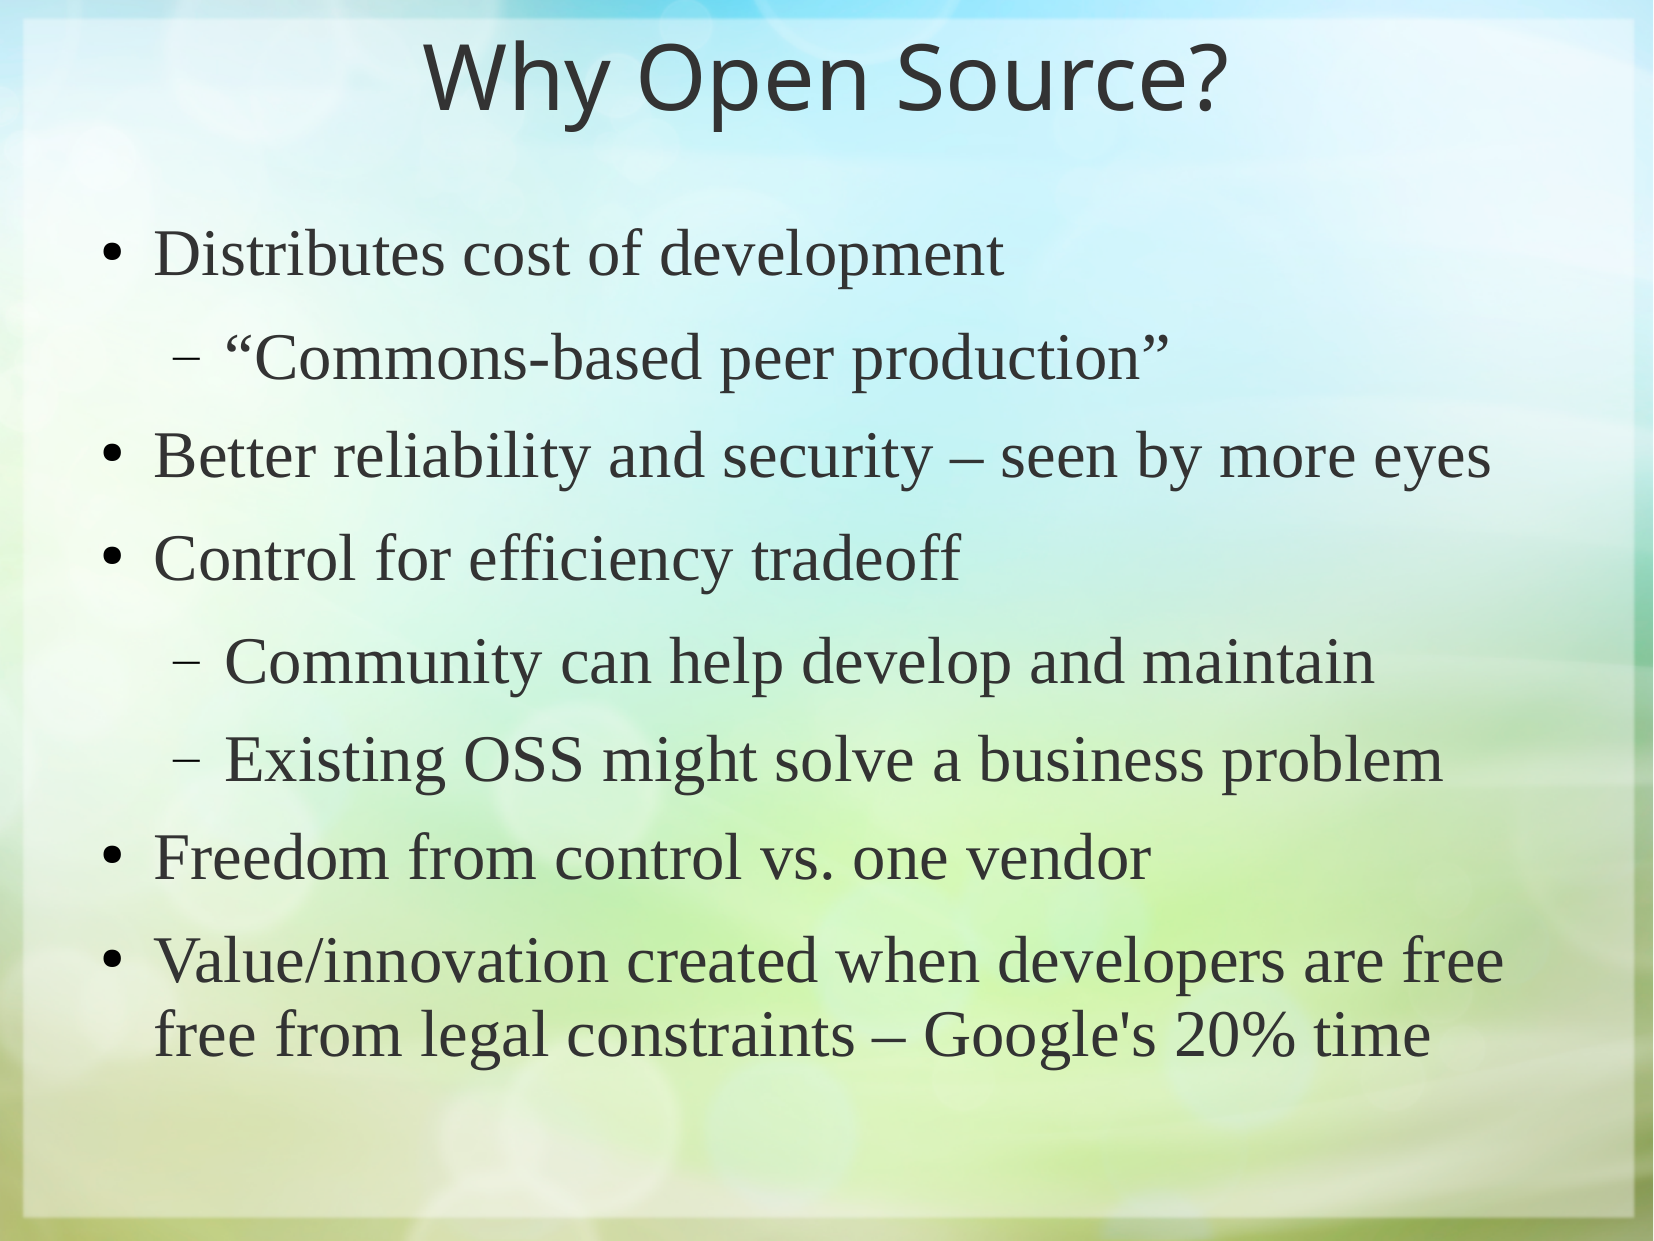

# Why Open Source?
Distributes cost of development
“Commons-based peer production”
Better reliability and security – seen by more eyes
Control for efficiency tradeoff
Community can help develop and maintain
Existing OSS might solve a business problem
Freedom from control vs. one vendor
Value/innovation created when developers are free free from legal constraints – Google's 20% time